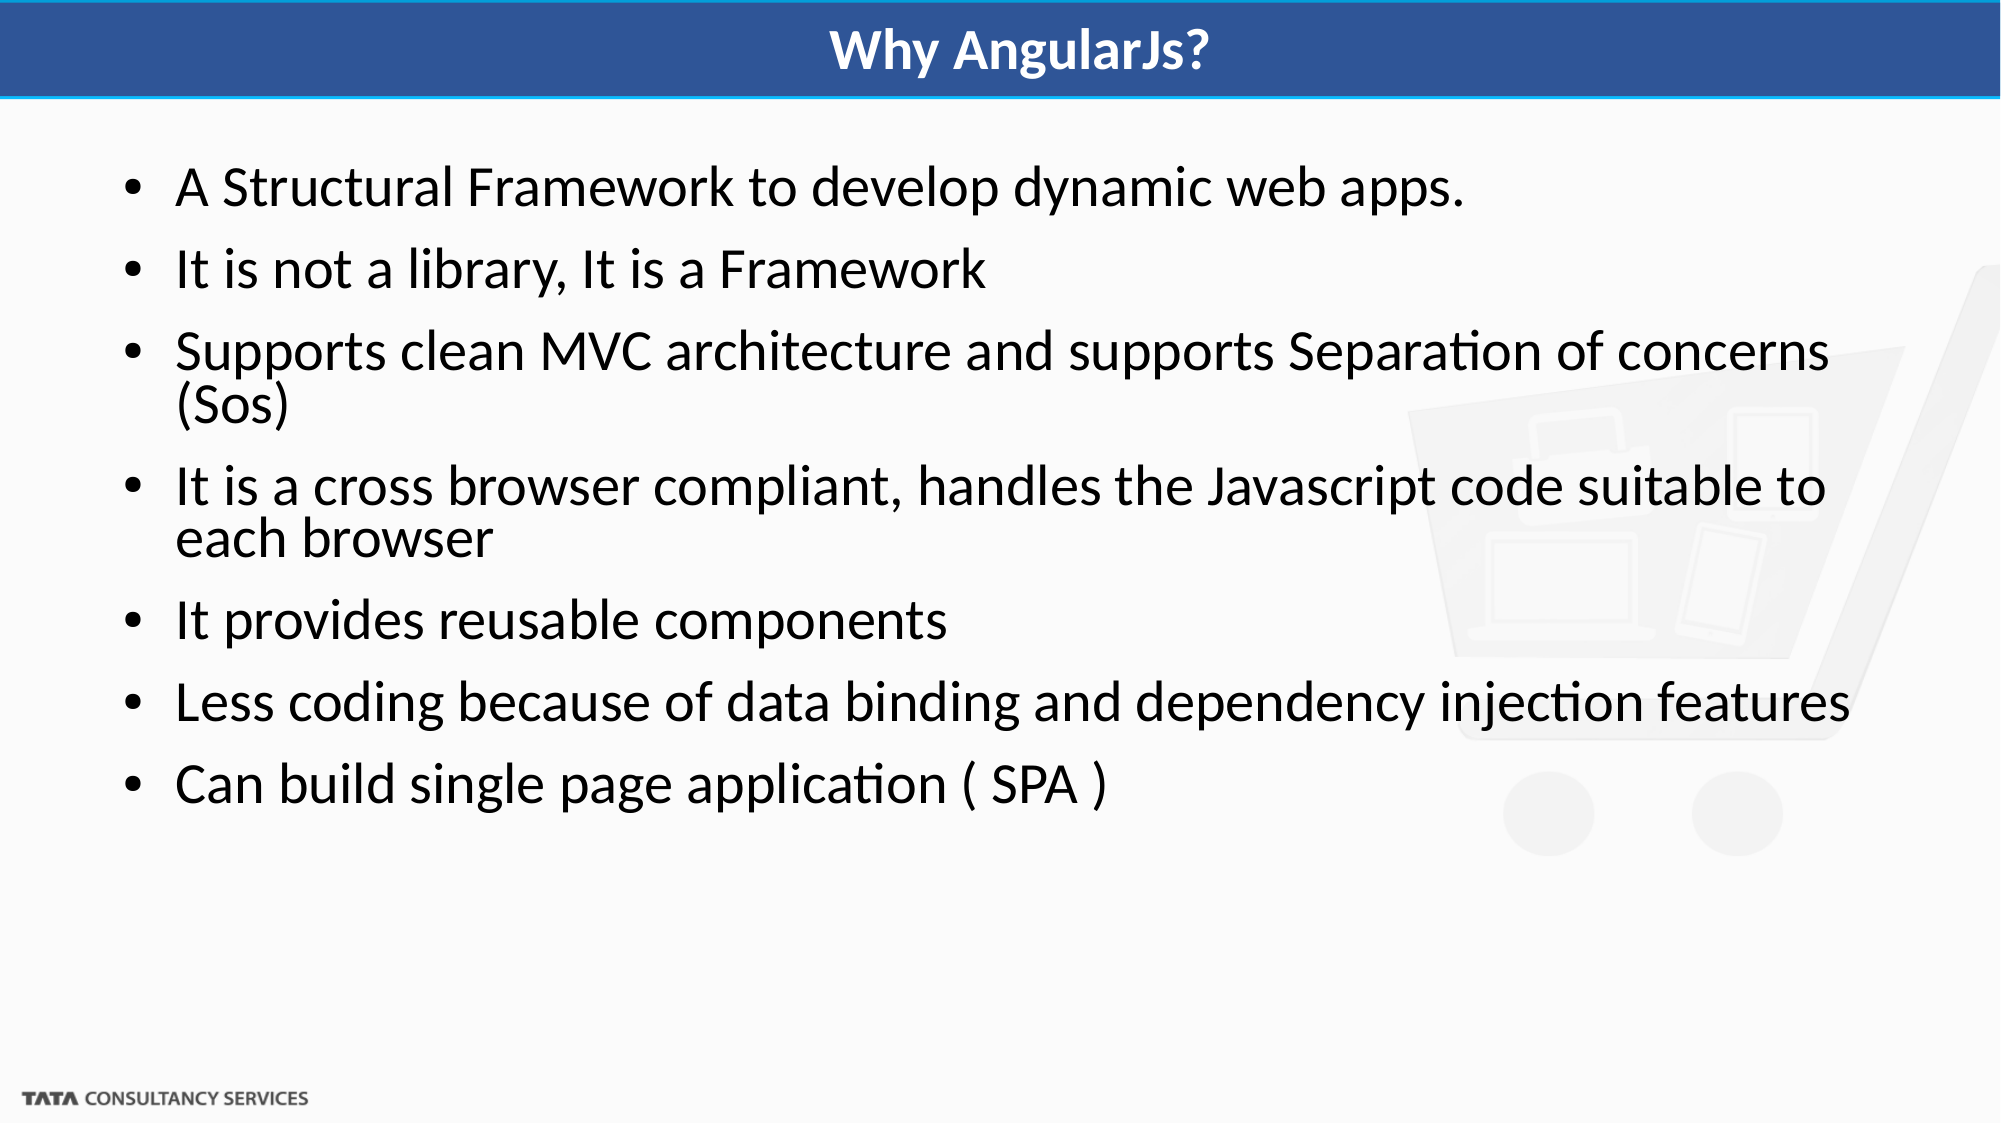

Why AngularJs?
# A Structural Framework to develop dynamic web apps.
It is not a library, It is a Framework
Supports clean MVC architecture and supports Separation of concerns (Sos)
It is a cross browser compliant, handles the Javascript code suitable to each browser
It provides reusable components
Less coding because of data binding and dependency injection features
Can build single page application ( SPA )